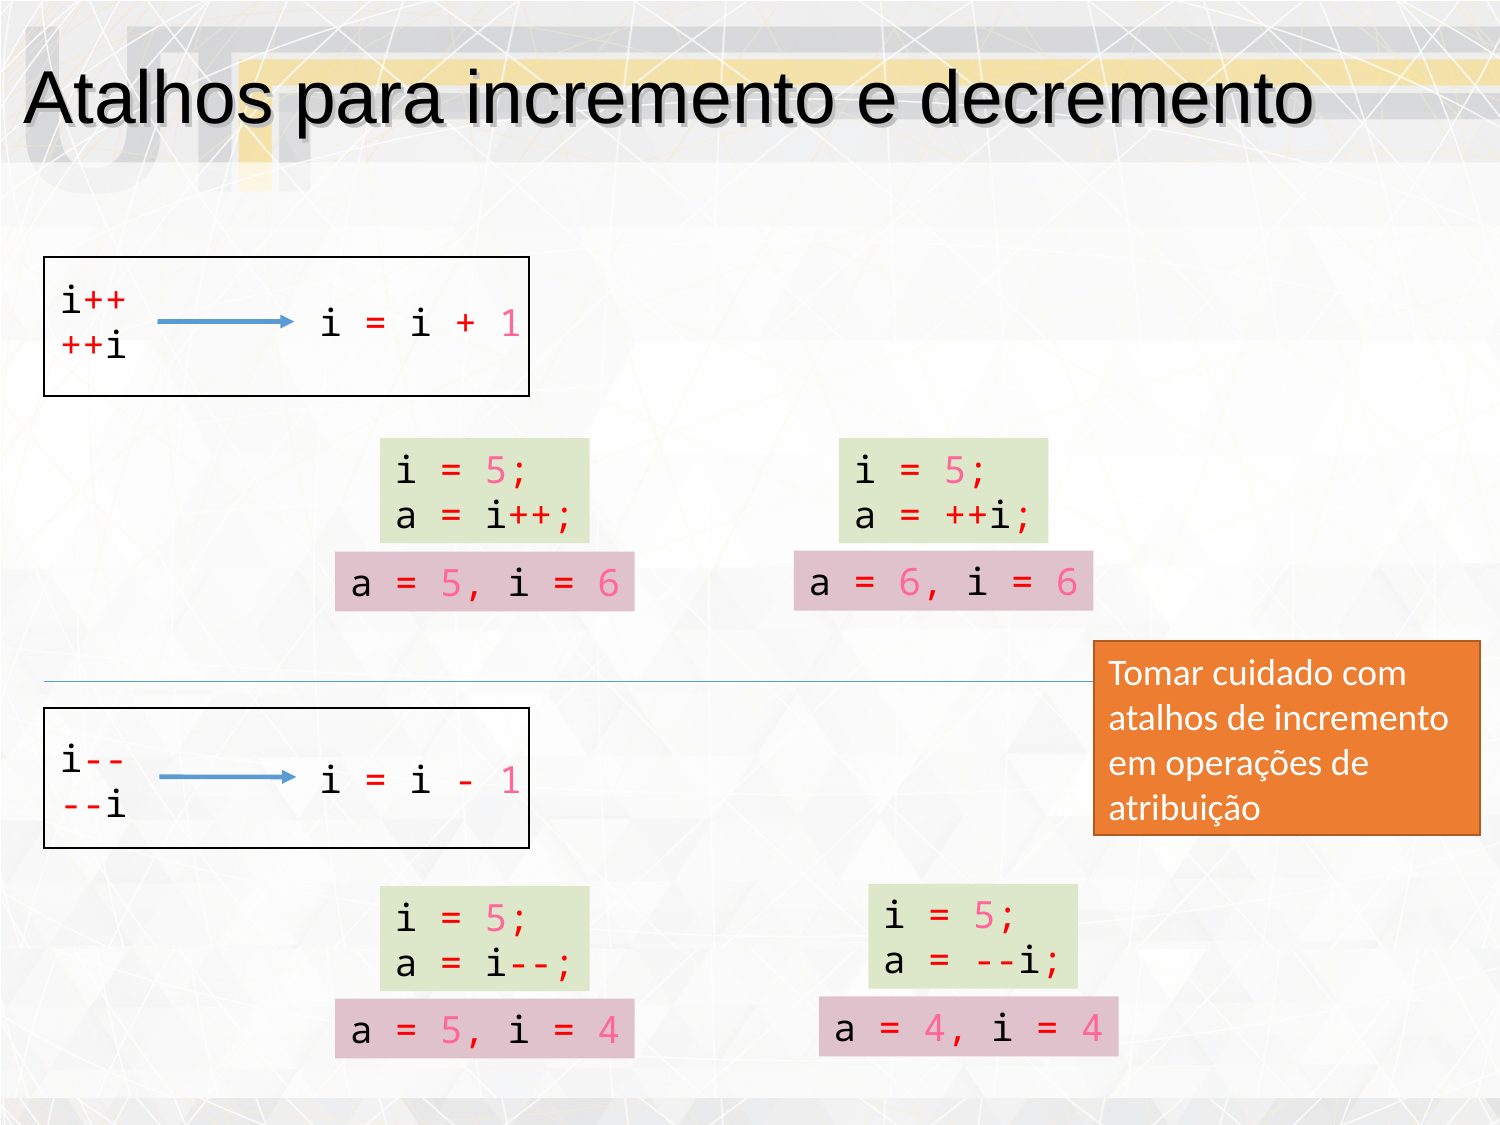

# Atalhos para incremento e decremento
i++
++i
i = i + 1
i = 5;
a = i++;
i = 5;
a = ++i;
a = 6, i = 6
a = 5, i = 6
Tomar cuidado com atalhos de incremento em operações de atribuição
i--
--i
i = i - 1
i = 5;
a = --i;
i = 5;
a = i--;
a = 4, i = 4
a = 5, i = 4